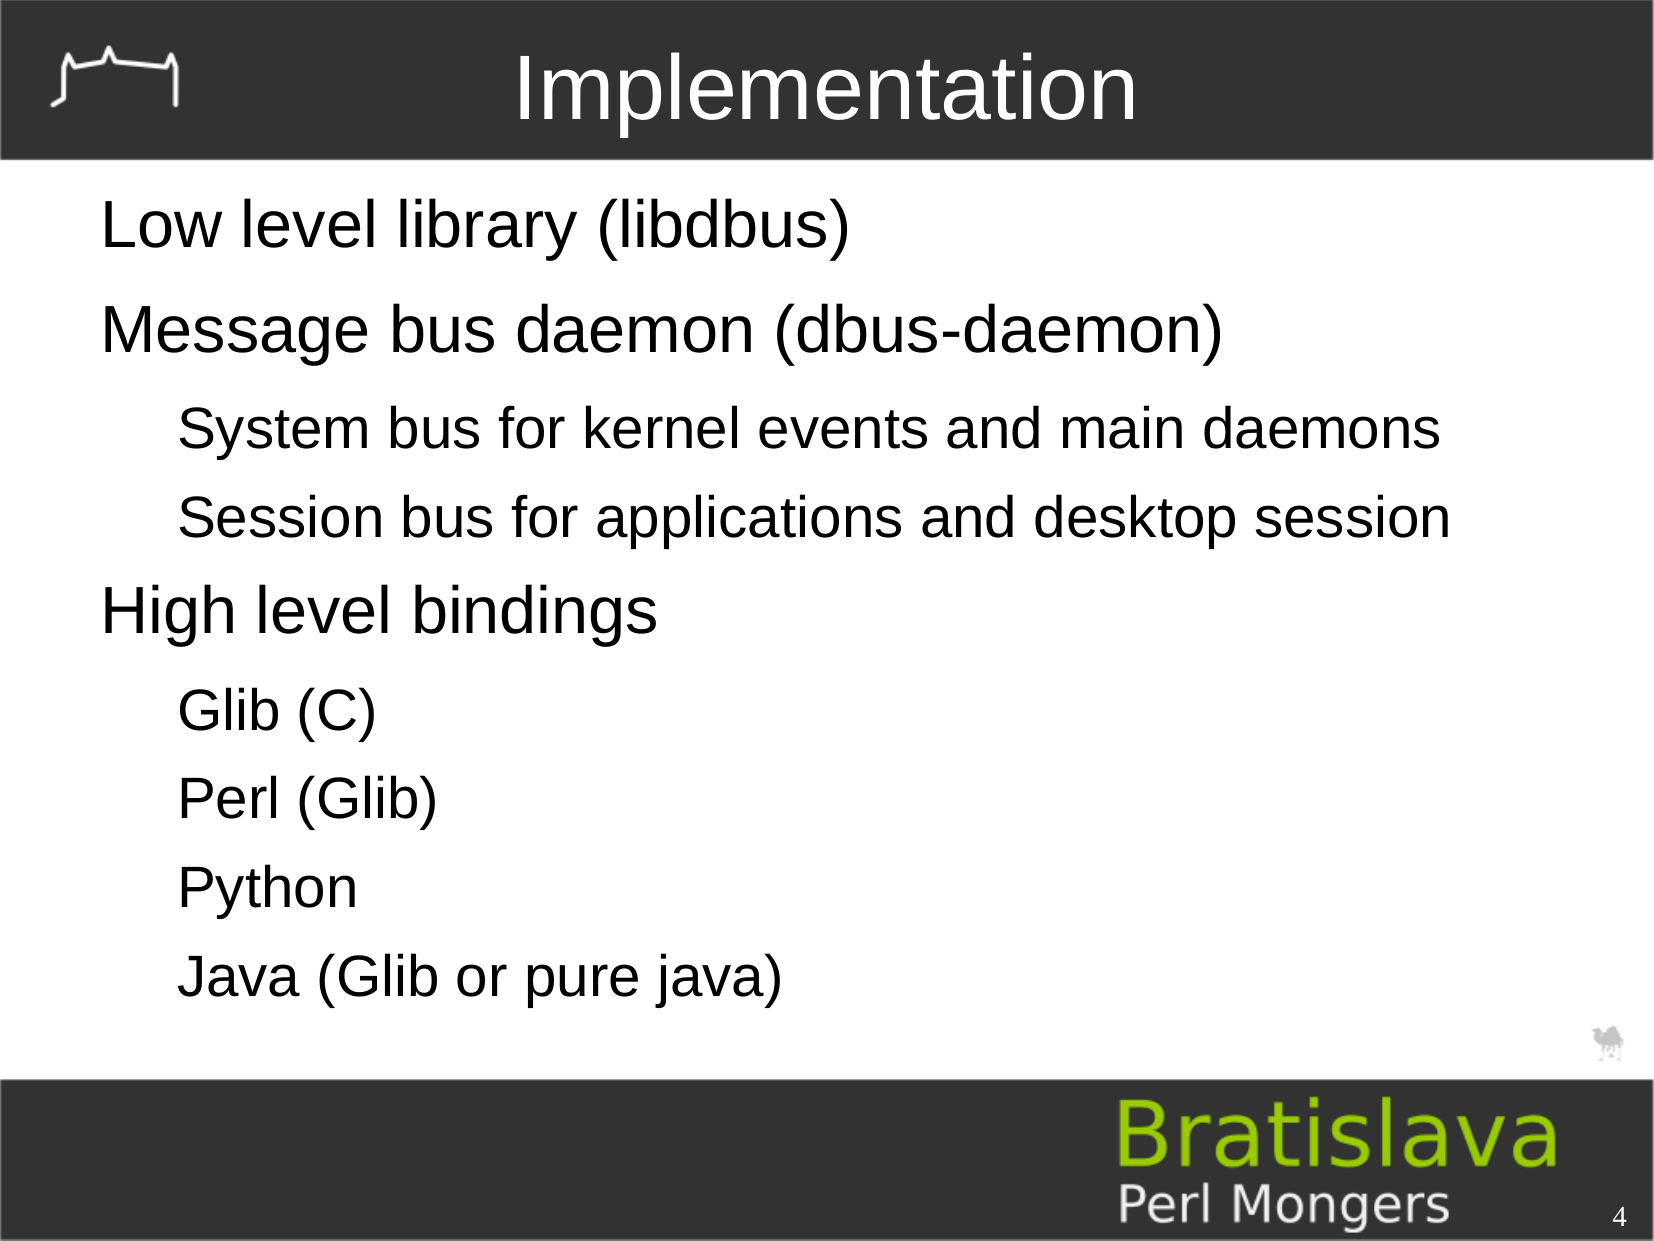

# Implementation
Low level library (libdbus)
Message bus daemon (dbus-daemon)
System bus for kernel events and main daemons
Session bus for applications and desktop session
High level bindings
Glib (C)
Perl (Glib)
Python
Java (Glib or pure java)
4